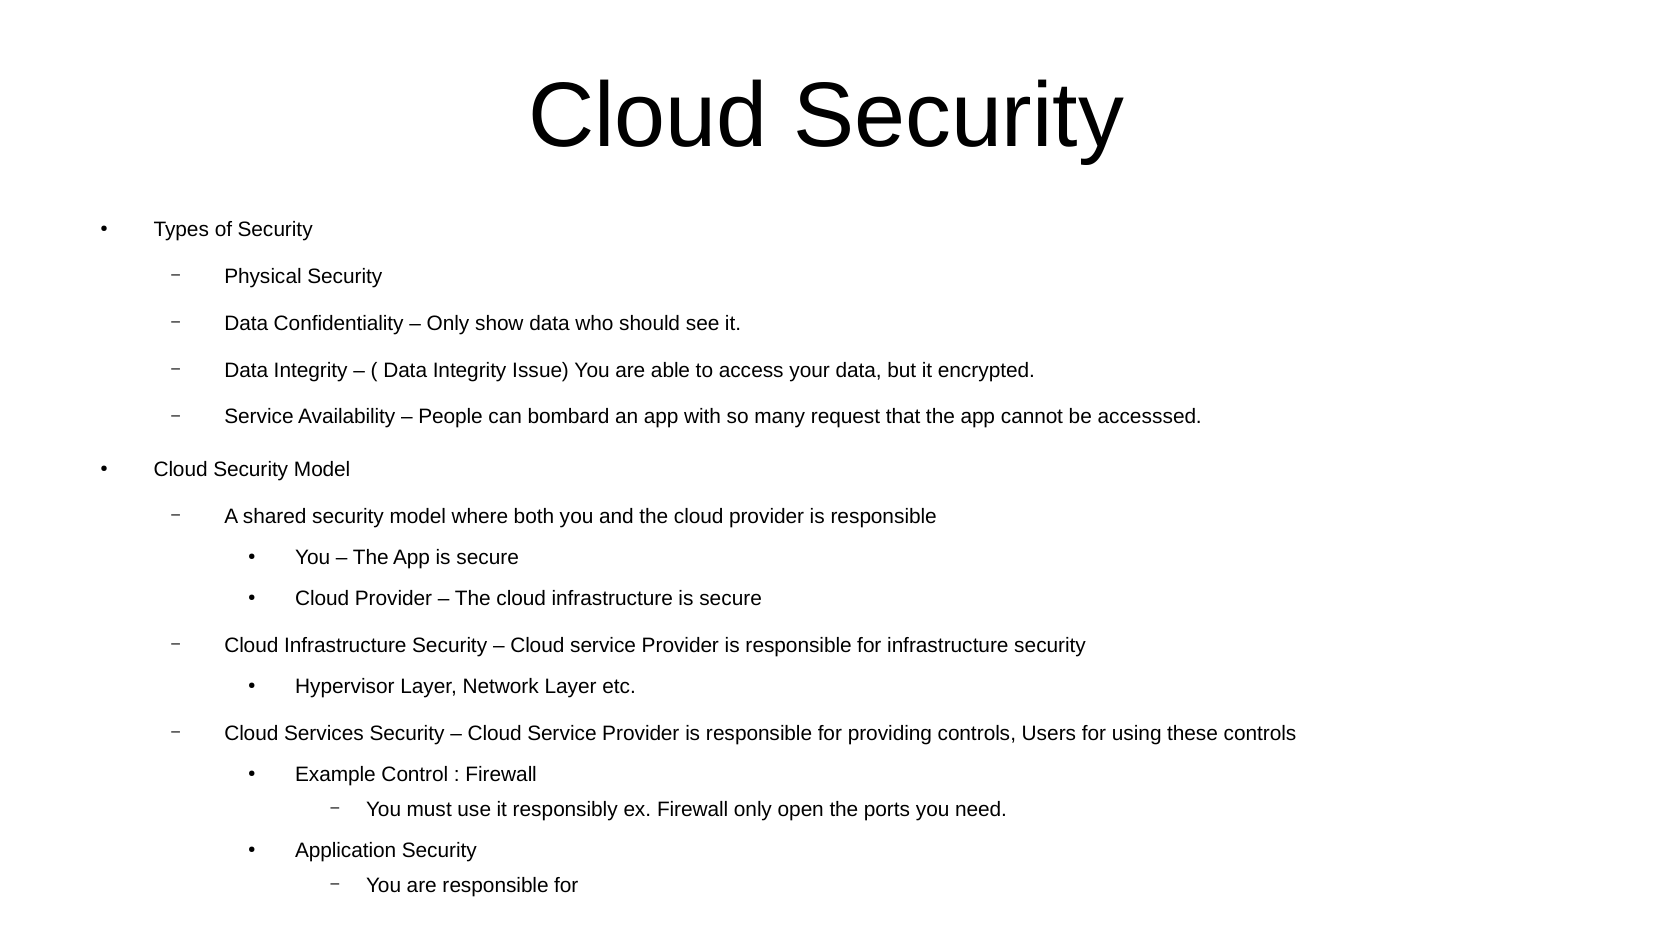

# Cloud Security
Types of Security
Physical Security
Data Confidentiality – Only show data who should see it.
Data Integrity – ( Data Integrity Issue) You are able to access your data, but it encrypted.
Service Availability – People can bombard an app with so many request that the app cannot be accesssed.
Cloud Security Model
A shared security model where both you and the cloud provider is responsible
You – The App is secure
Cloud Provider – The cloud infrastructure is secure
Cloud Infrastructure Security – Cloud service Provider is responsible for infrastructure security
Hypervisor Layer, Network Layer etc.
Cloud Services Security – Cloud Service Provider is responsible for providing controls, Users for using these controls
Example Control : Firewall
You must use it responsibly ex. Firewall only open the ports you need.
Application Security
You are responsible for